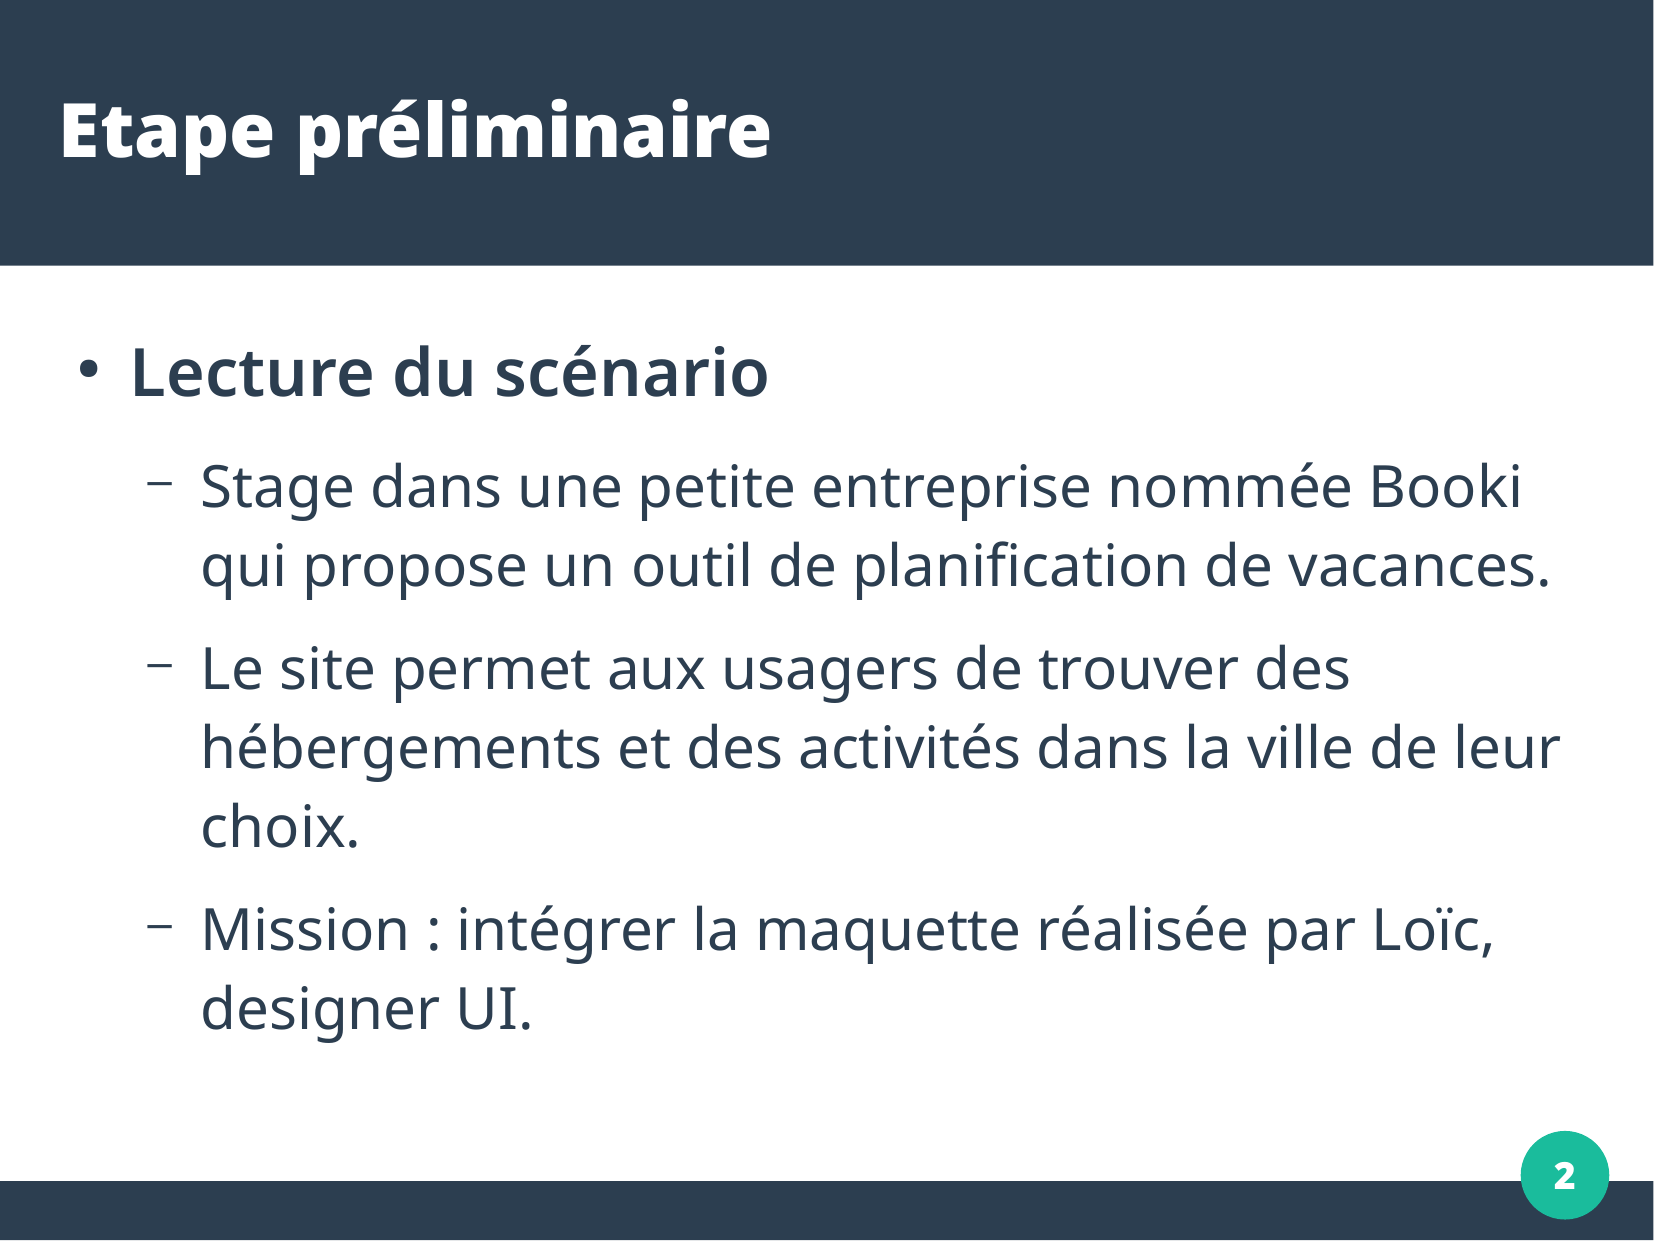

# Etape préliminaire
Lecture du scénario
Stage dans une petite entreprise nommée Booki qui propose un outil de planification de vacances.
Le site permet aux usagers de trouver des hébergements et des activités dans la ville de leur choix.
Mission : intégrer la maquette réalisée par Loïc, designer UI.
2